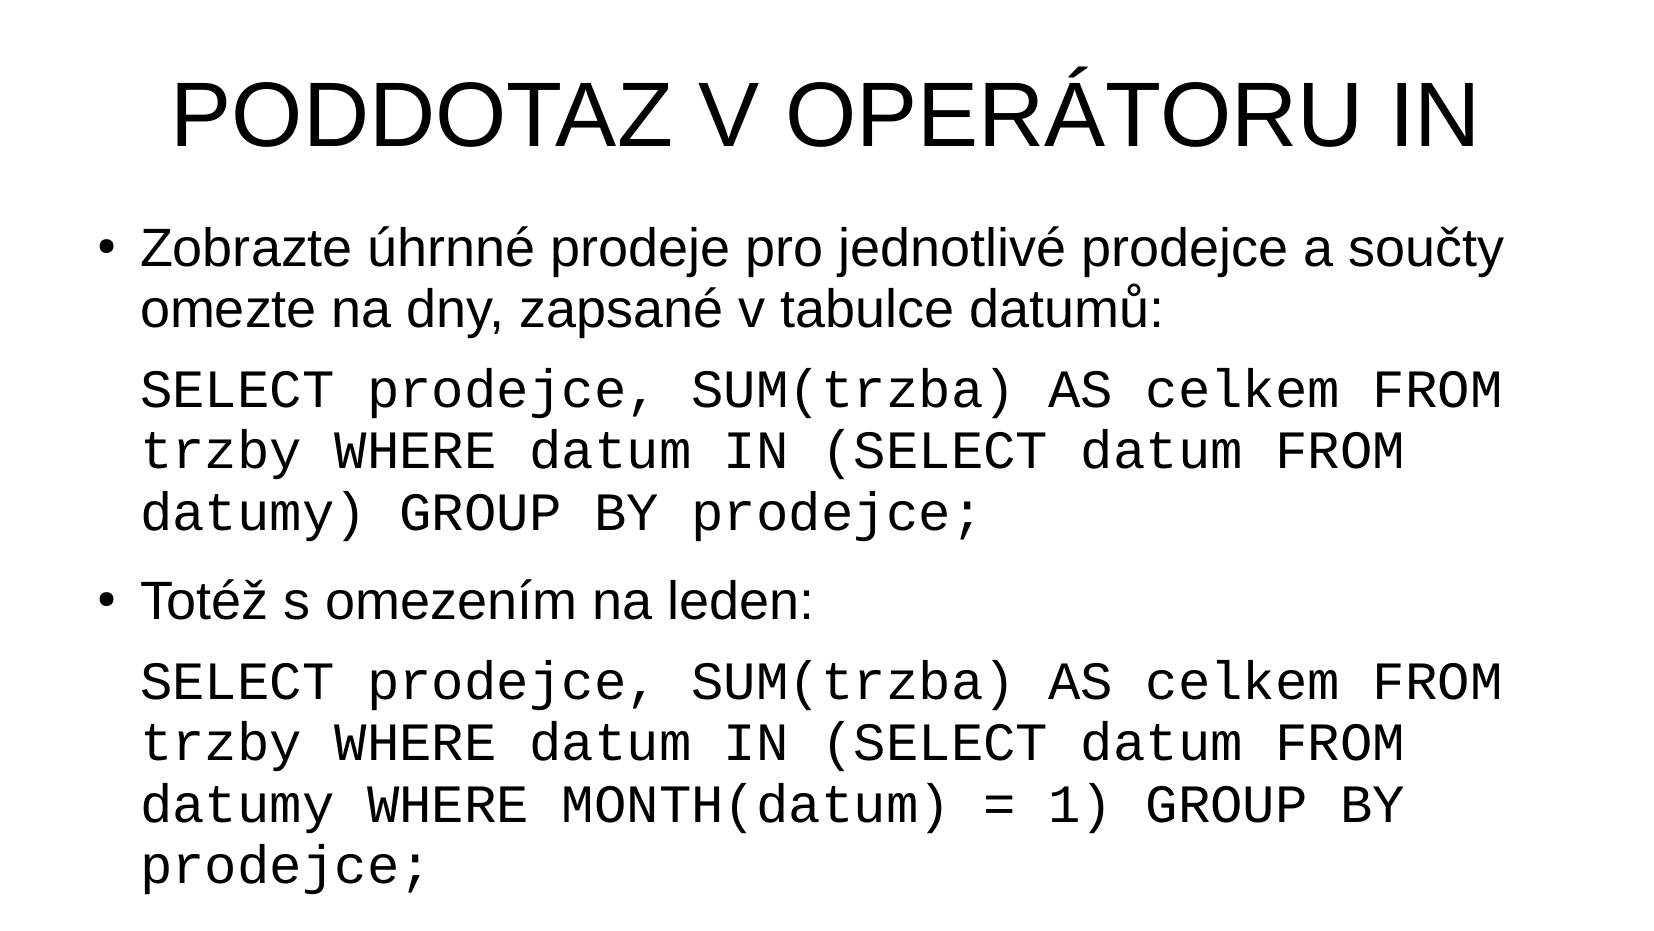

# PODDOTAZ V OPERÁTORU IN
Zobrazte úhrnné prodeje pro jednotlivé prodejce a součty omezte na dny, zapsané v tabulce datumů:
SELECT prodejce, SUM(trzba) AS celkem FROM trzby WHERE datum IN (SELECT datum FROM datumy) GROUP BY prodejce;
Totéž s omezením na leden:
SELECT prodejce, SUM(trzba) AS celkem FROM trzby WHERE datum IN (SELECT datum FROM datumy WHERE MONTH(datum) = 1) GROUP BY prodejce;